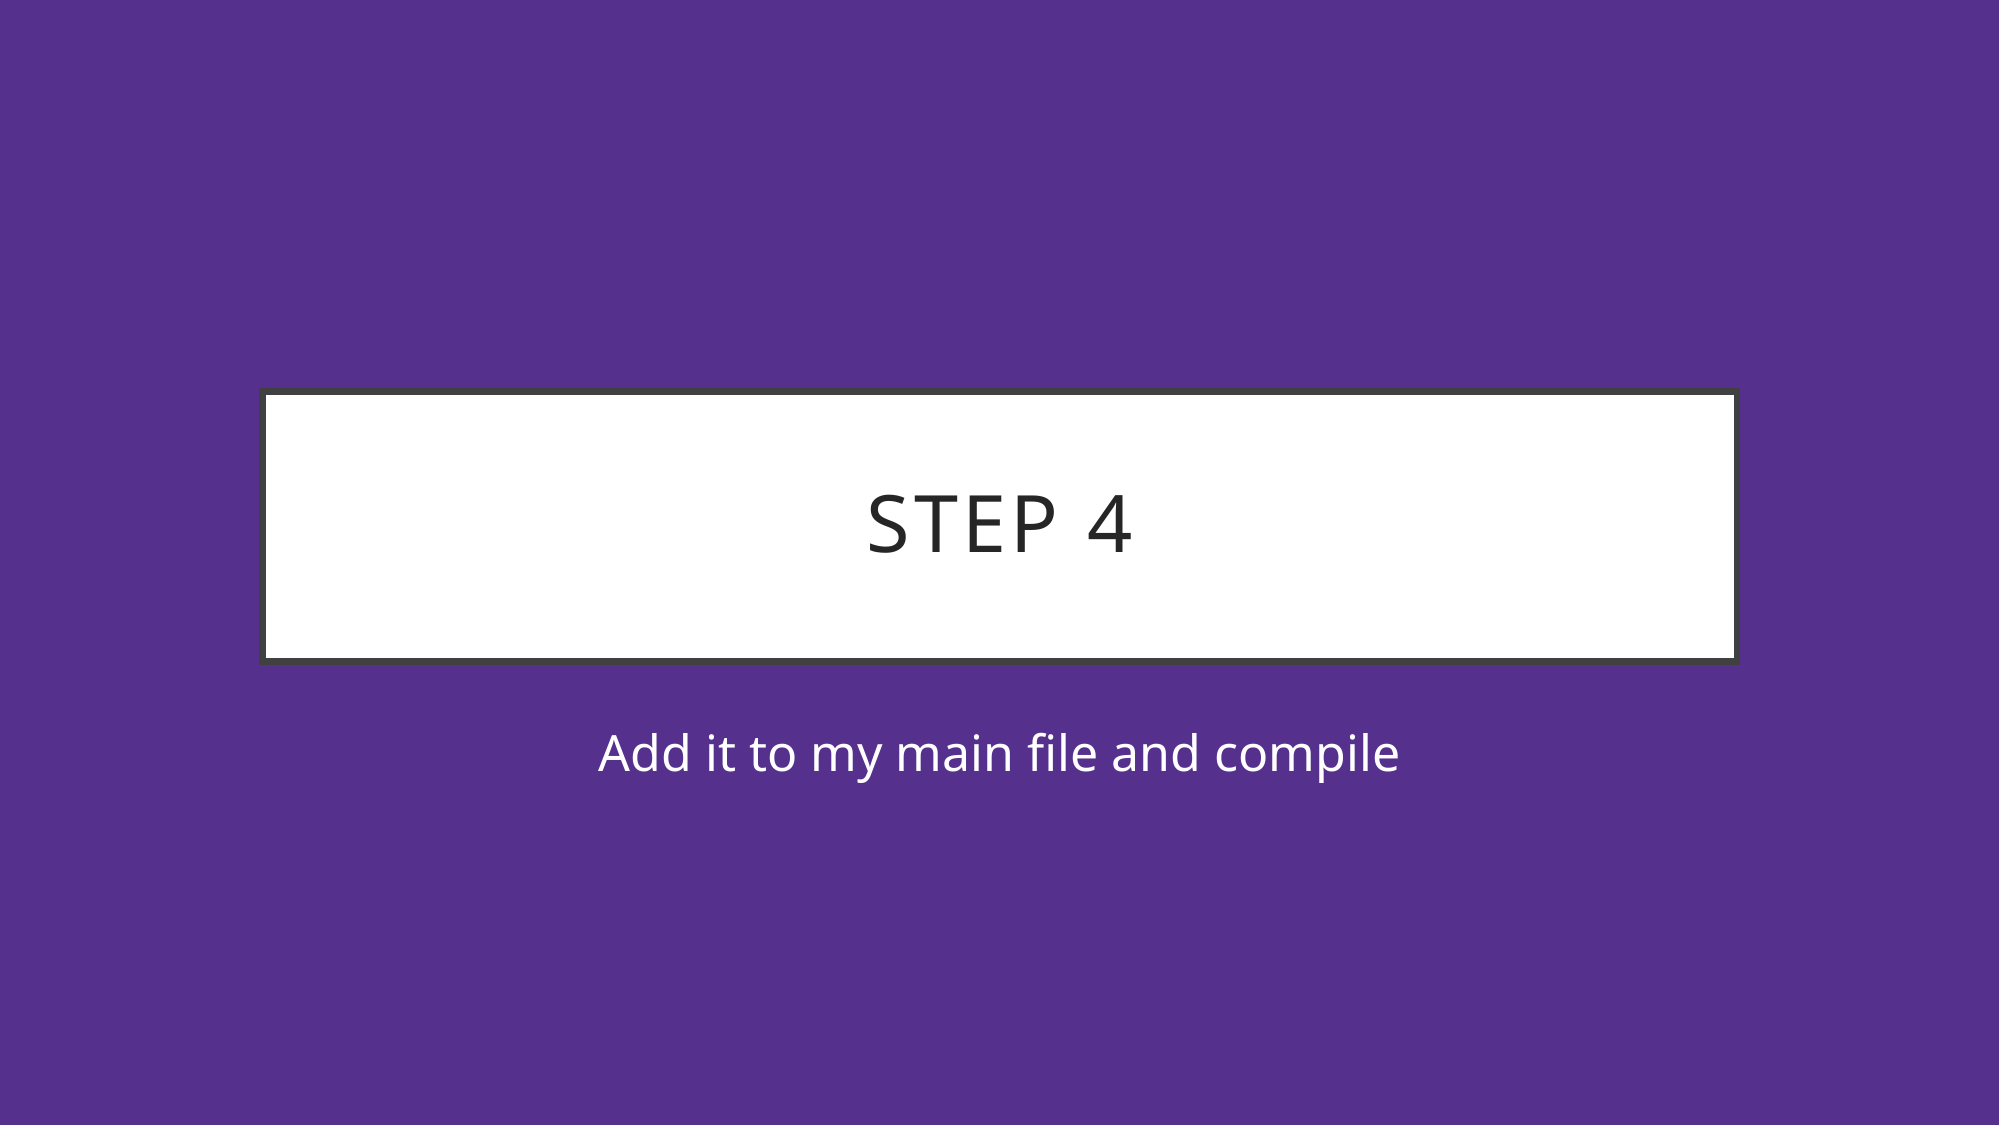

# Step 4
Add it to my main file and compile